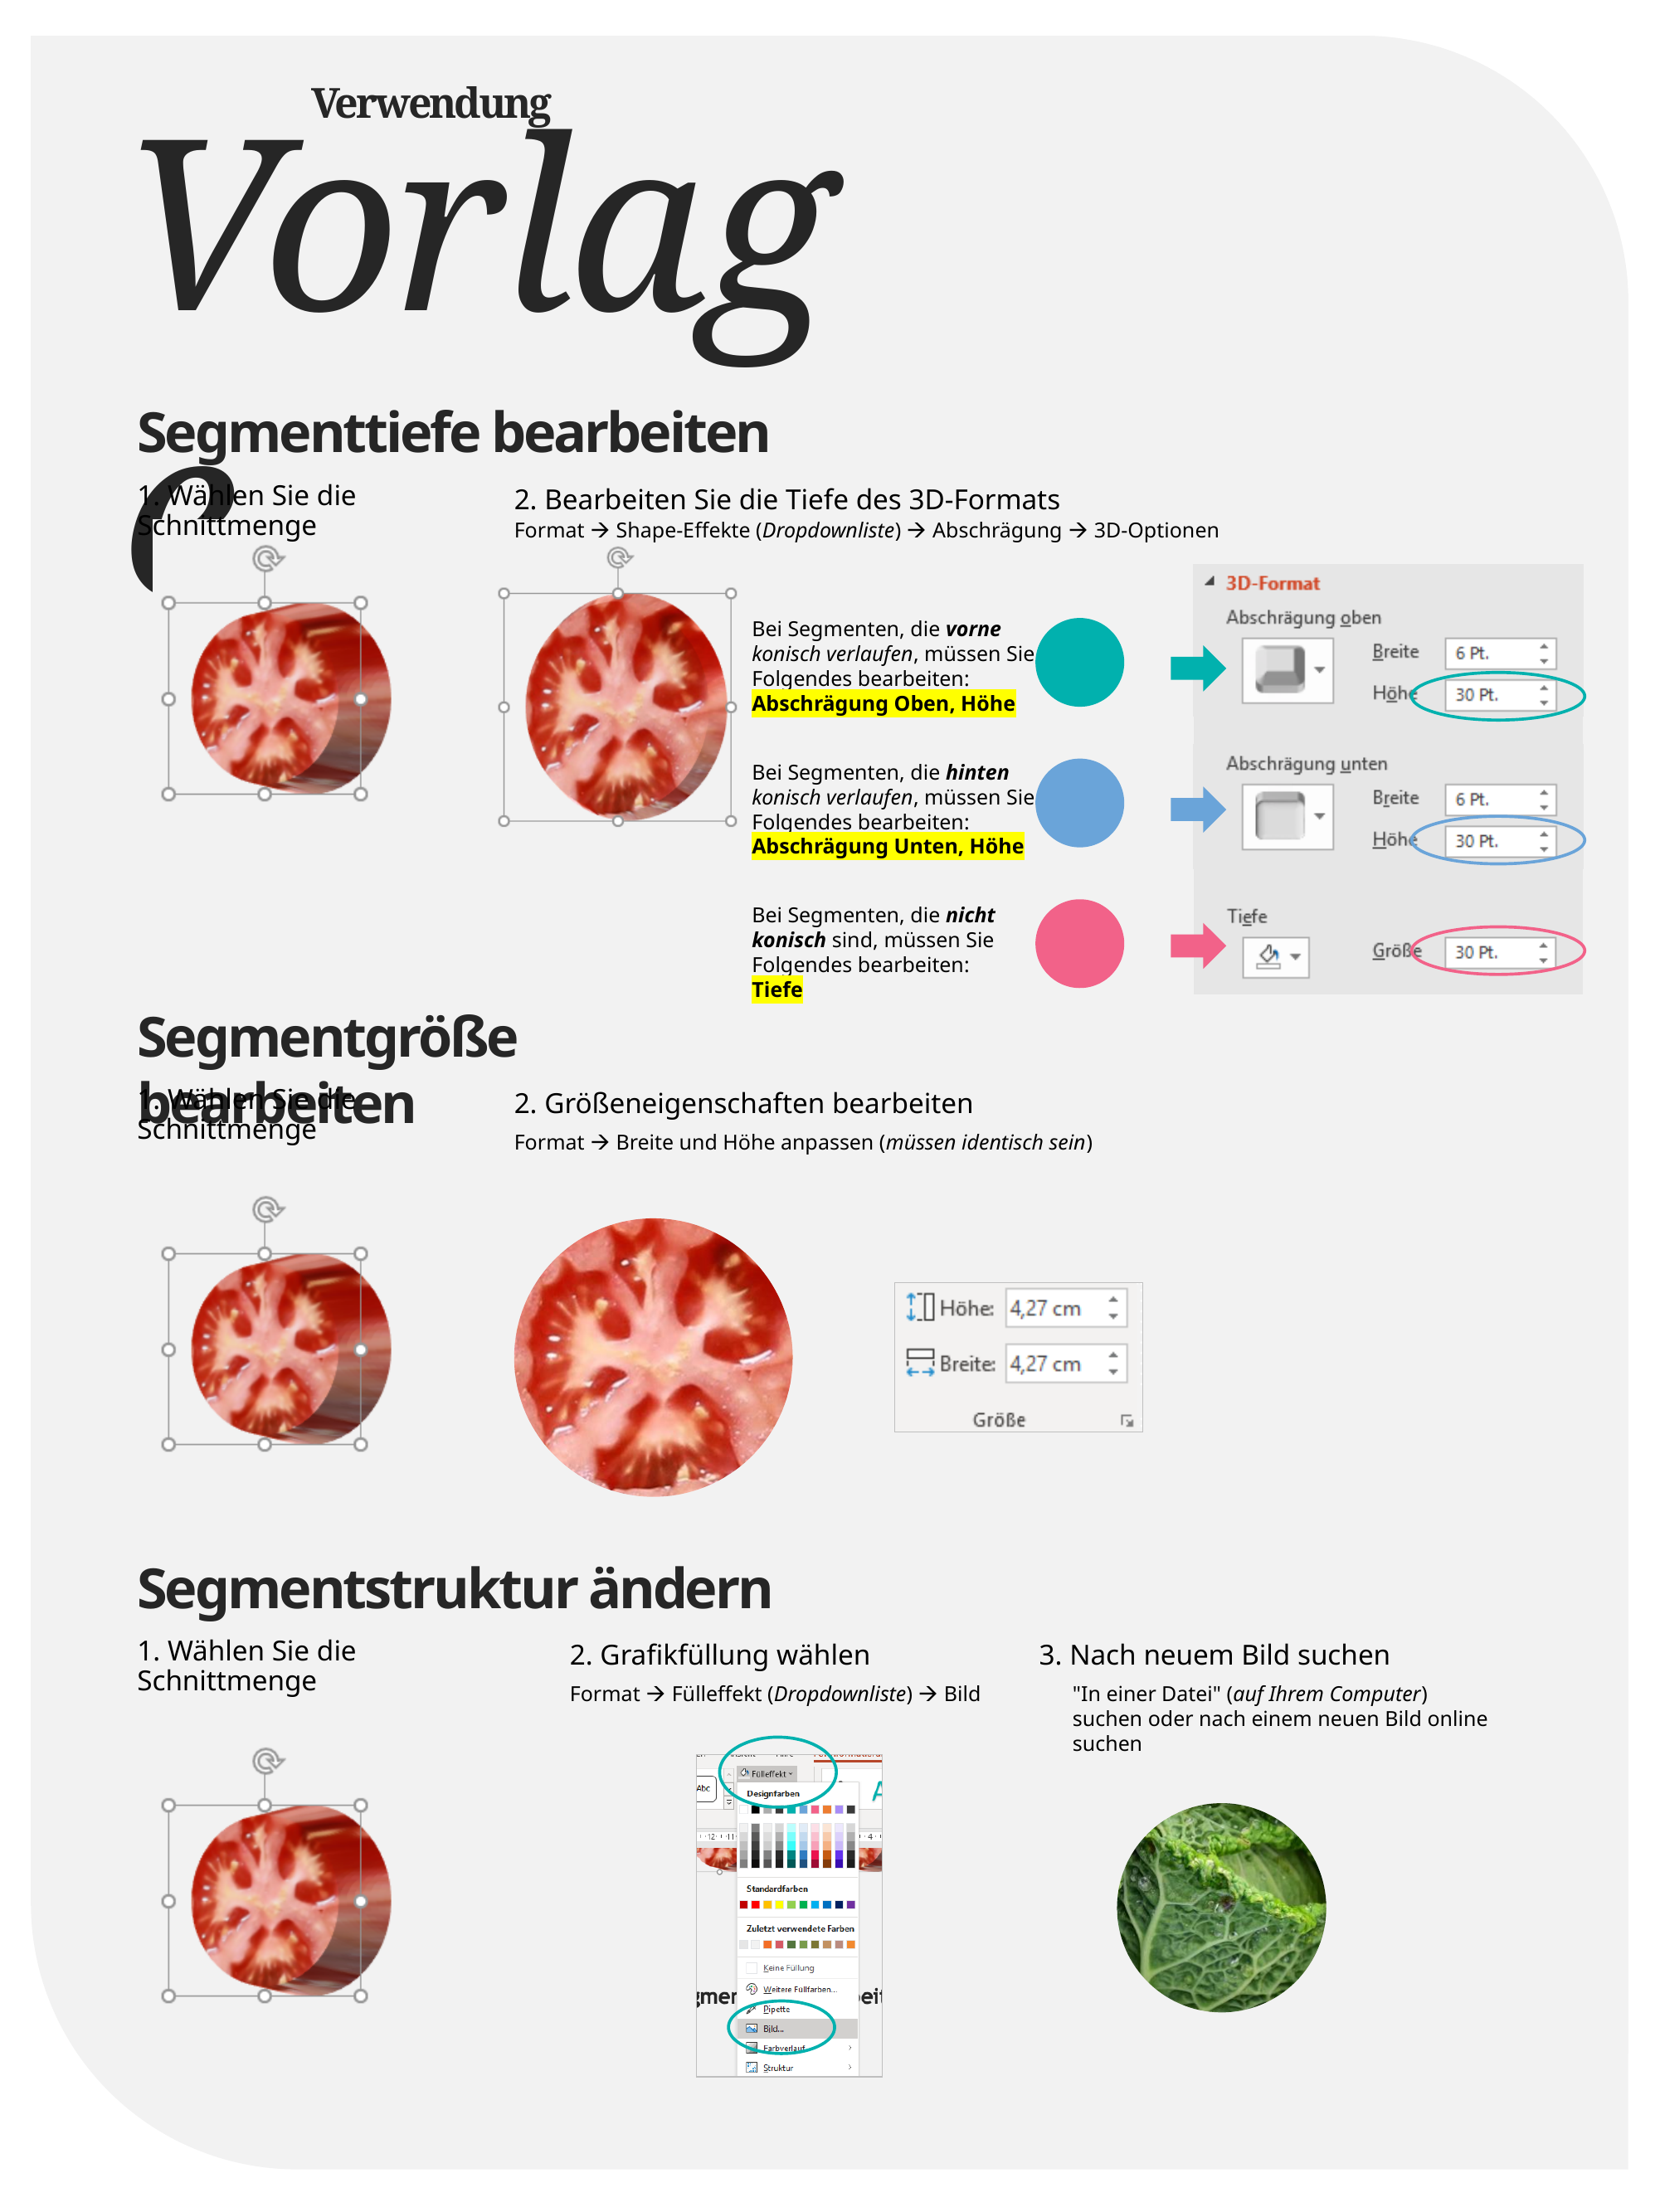

Vorlage
Verwendung
# Anweisungsfolie
Segmenttiefe bearbeiten
1. Wählen Sie die Schnittmenge
2. Bearbeiten Sie die Tiefe des 3D-Formats
Format  Shape-Effekte (Dropdownliste)  Abschrägung  3D-Optionen
Bei Segmenten, die vorne konisch verlaufen, müssen Sie Folgendes bearbeiten: Abschrägung Oben, Höhe
Bei Segmenten, die hinten konisch verlaufen, müssen Sie Folgendes bearbeiten: Abschrägung Unten, Höhe
Bei Segmenten, die nicht konisch sind, müssen Sie Folgendes bearbeiten: Tiefe
Segmentgröße bearbeiten
1. Wählen Sie die Schnittmenge
2. Größeneigenschaften bearbeiten
Format  Breite und Höhe anpassen (müssen identisch sein)
Segmentstruktur ändern
1. Wählen Sie die Schnittmenge
2. Grafikfüllung wählen
3. Nach neuem Bild suchen
Format  Fülleffekt (Dropdownliste)  Bild
"In einer Datei" (auf Ihrem Computer) suchen oder nach einem neuen Bild online suchen